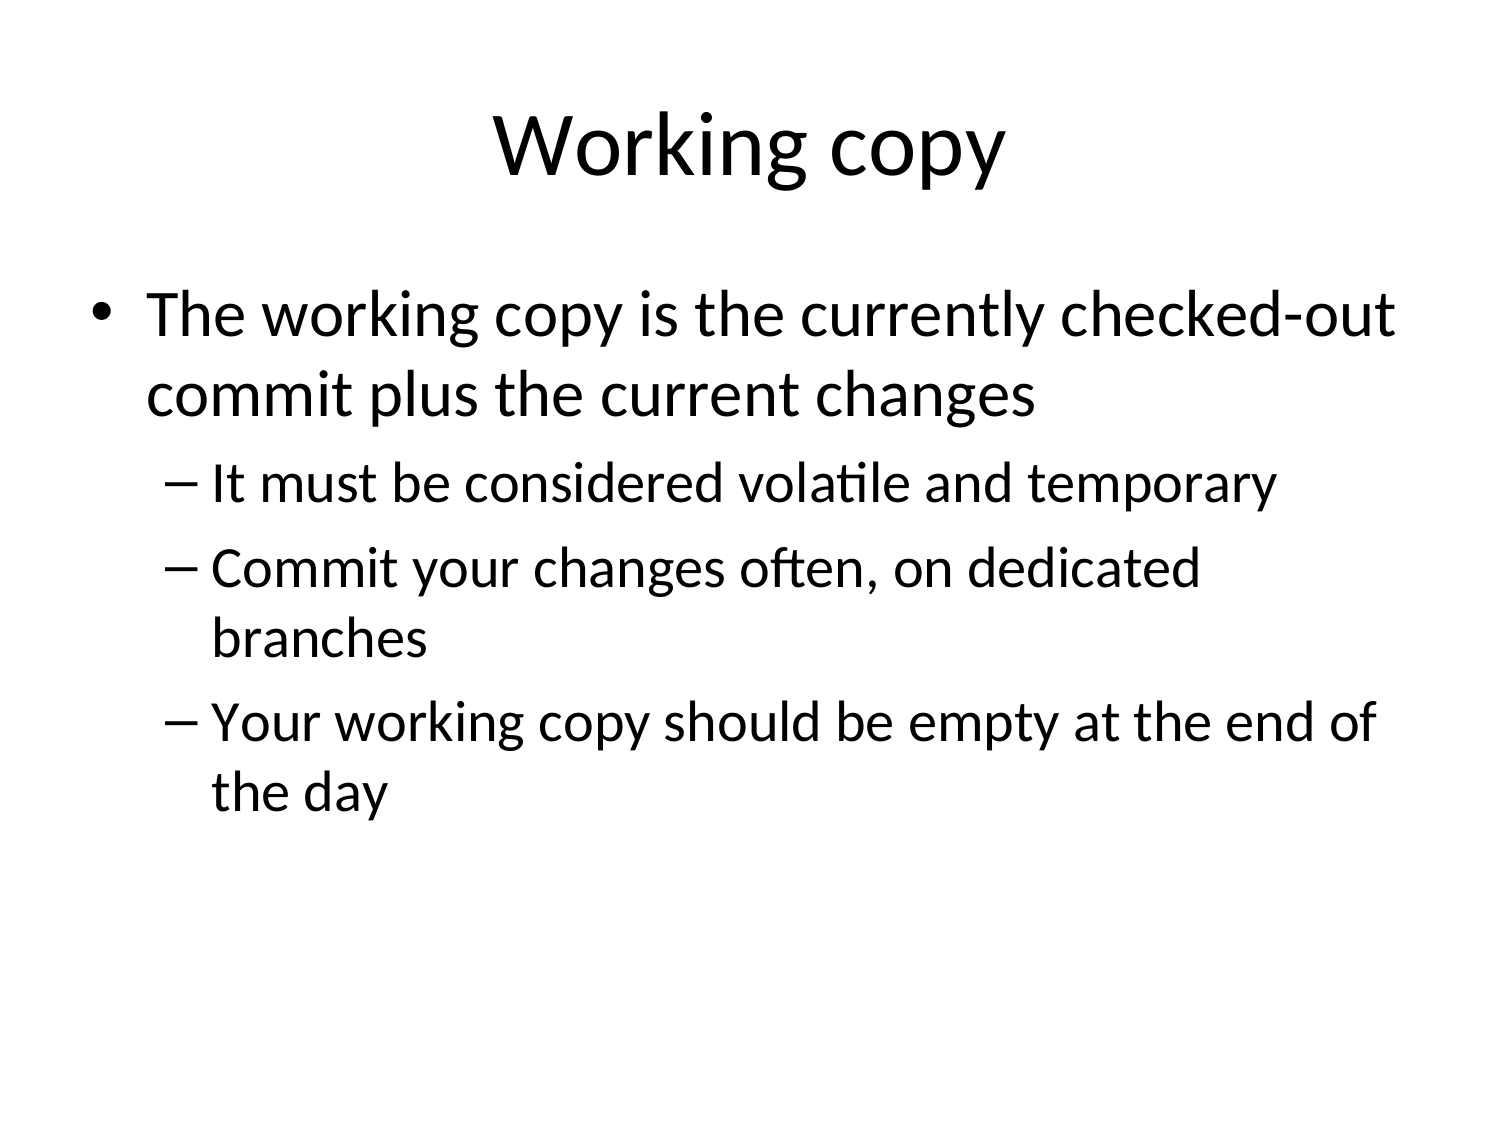

# Working copy
The working copy is the currently checked-out commit plus the current changes
It must be considered volatile and temporary
Commit your changes often, on dedicated branches
Your working copy should be empty at the end of the day